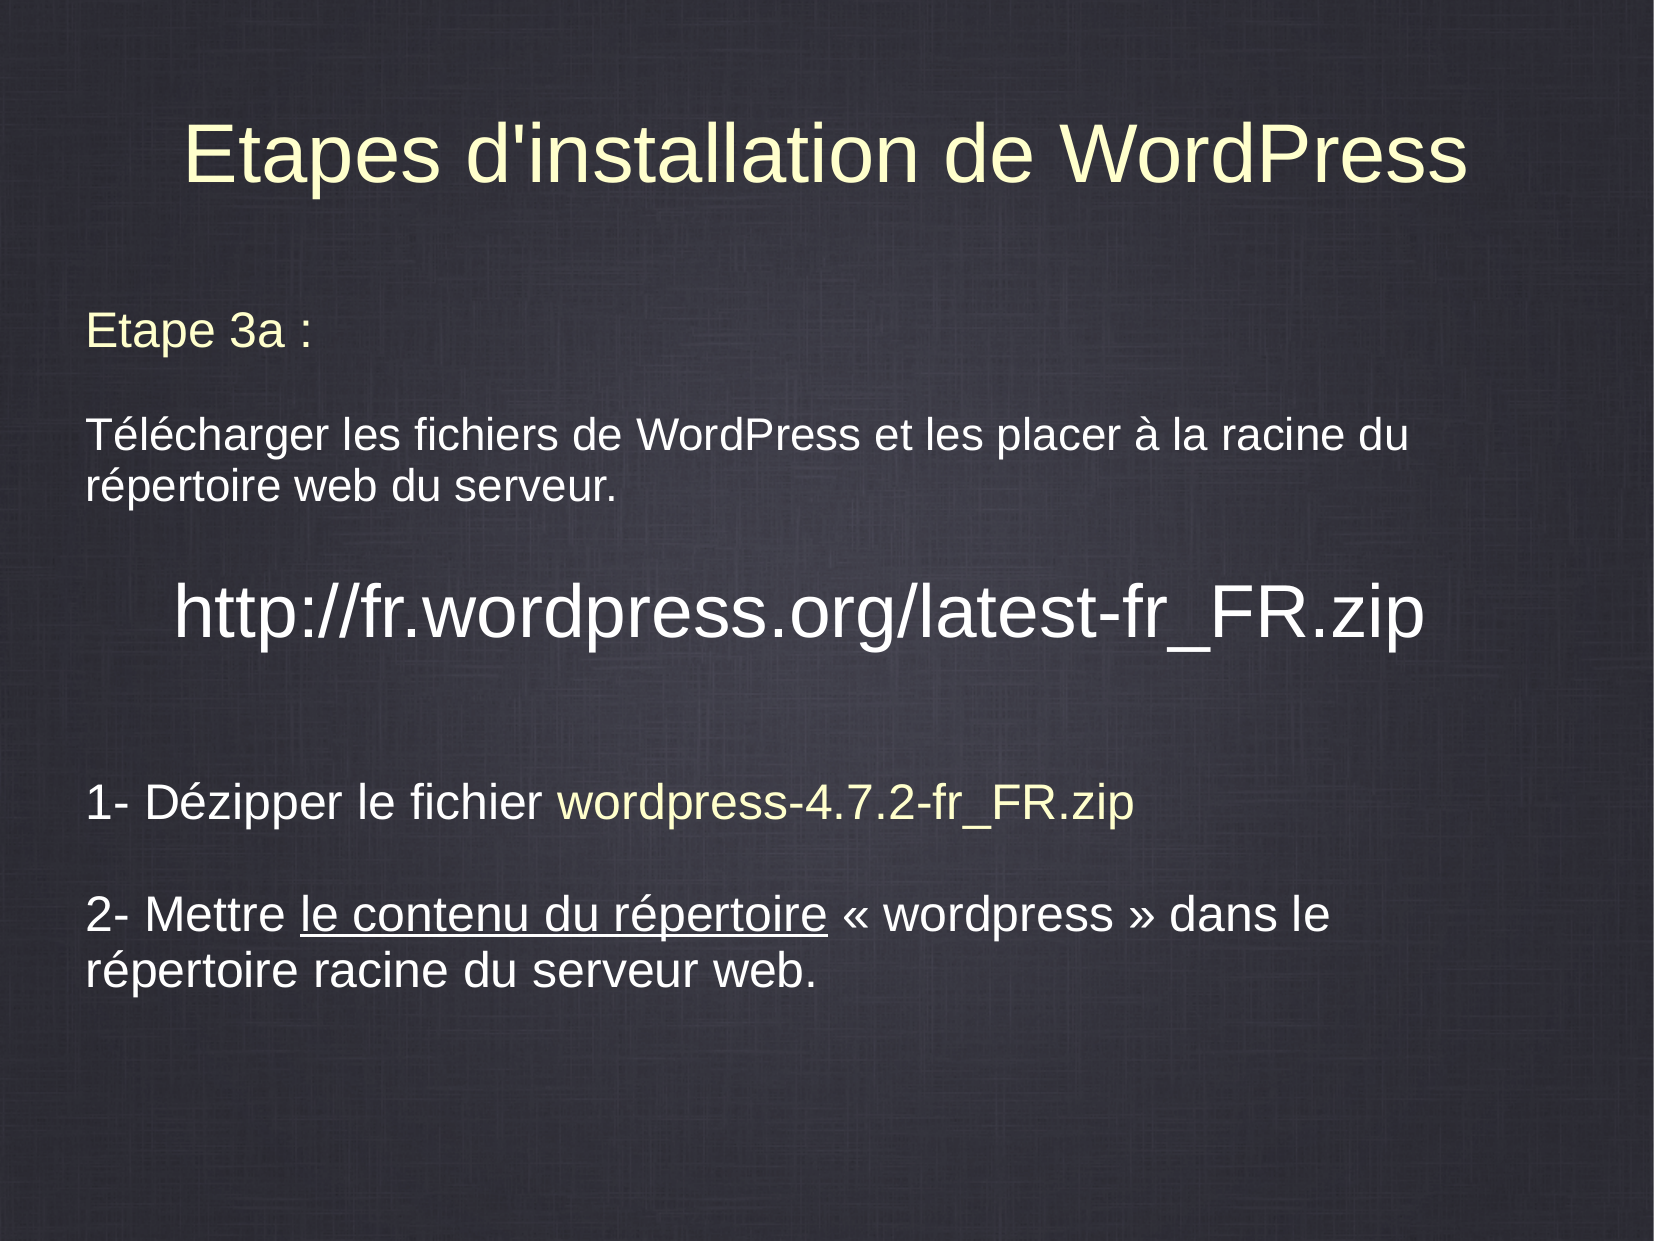

Etapes d'installation de WordPress
Etape 3a :
Télécharger les fichiers de WordPress et les placer à la racine du répertoire web du serveur.
http://fr.wordpress.org/latest-fr_FR.zip
1- Dézipper le fichier wordpress-4.7.2-fr_FR.zip
2- Mettre le contenu du répertoire « wordpress » dans le répertoire racine du serveur web.